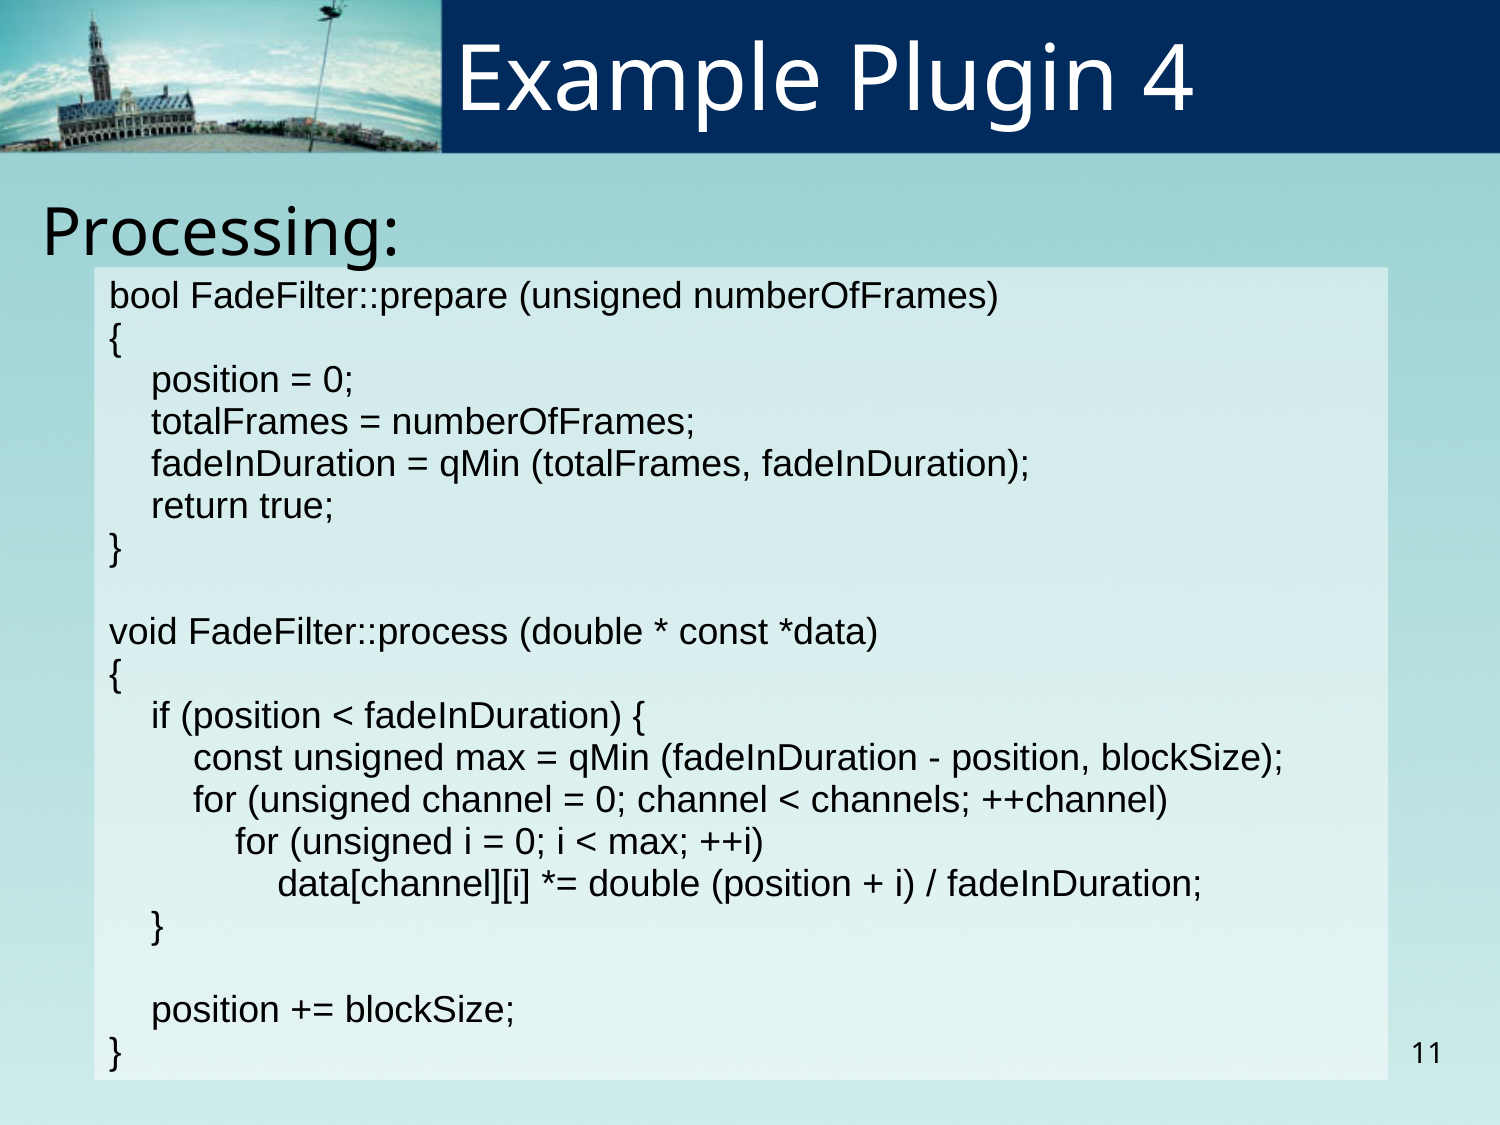

# Example Plugin 4
Processing:
bool FadeFilter::prepare (unsigned numberOfFrames)
{
 position = 0;
 totalFrames = numberOfFrames;
 fadeInDuration = qMin (totalFrames, fadeInDuration);
 return true;
}
void FadeFilter::process (double * const *data)
{
 if (position < fadeInDuration) {
 const unsigned max = qMin (fadeInDuration - position, blockSize);
 for (unsigned channel = 0; channel < channels; ++channel)
 for (unsigned i = 0; i < max; ++i)
 data[channel][i] *= double (position + i) / fadeInDuration;
 }
 position += blockSize;
}
11